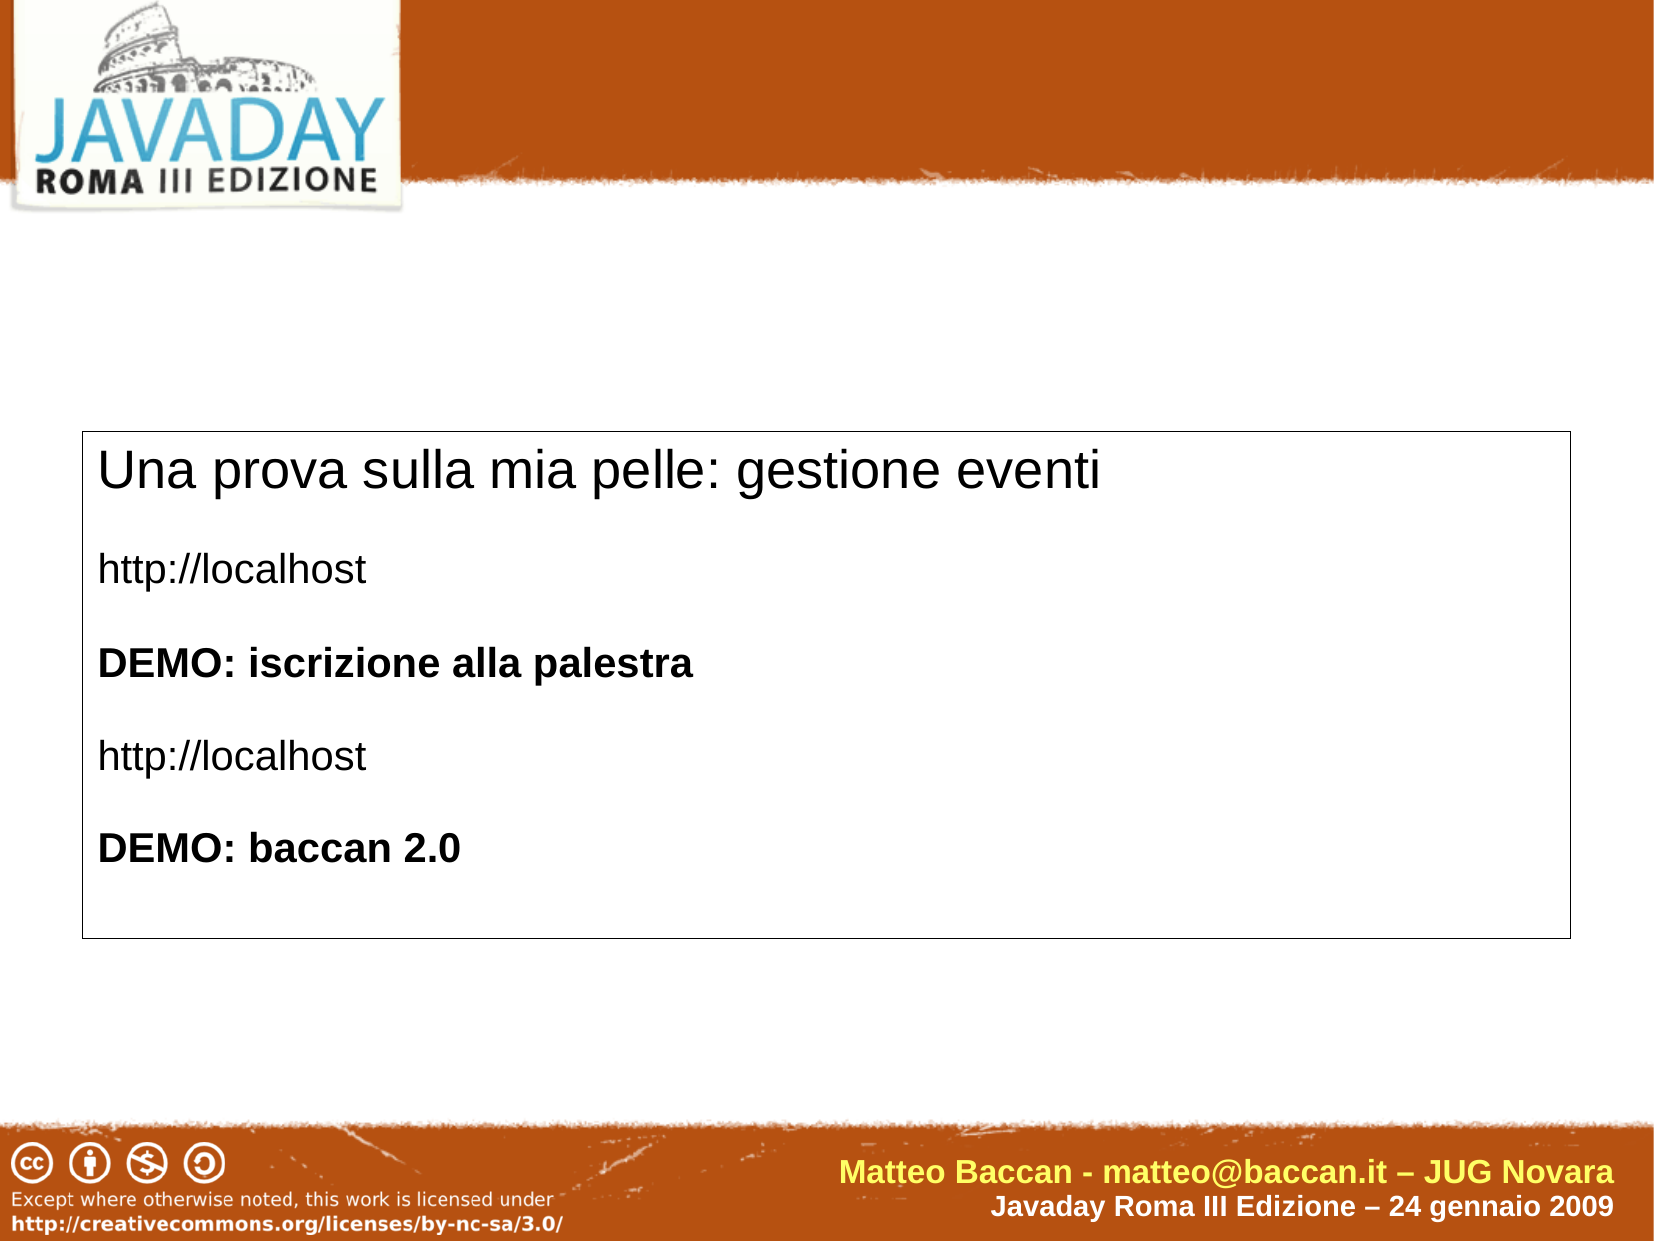

Una prova sulla mia pelle: gestione eventi
http://localhost
DEMO: iscrizione alla palestra
http://localhost
DEMO: baccan 2.0